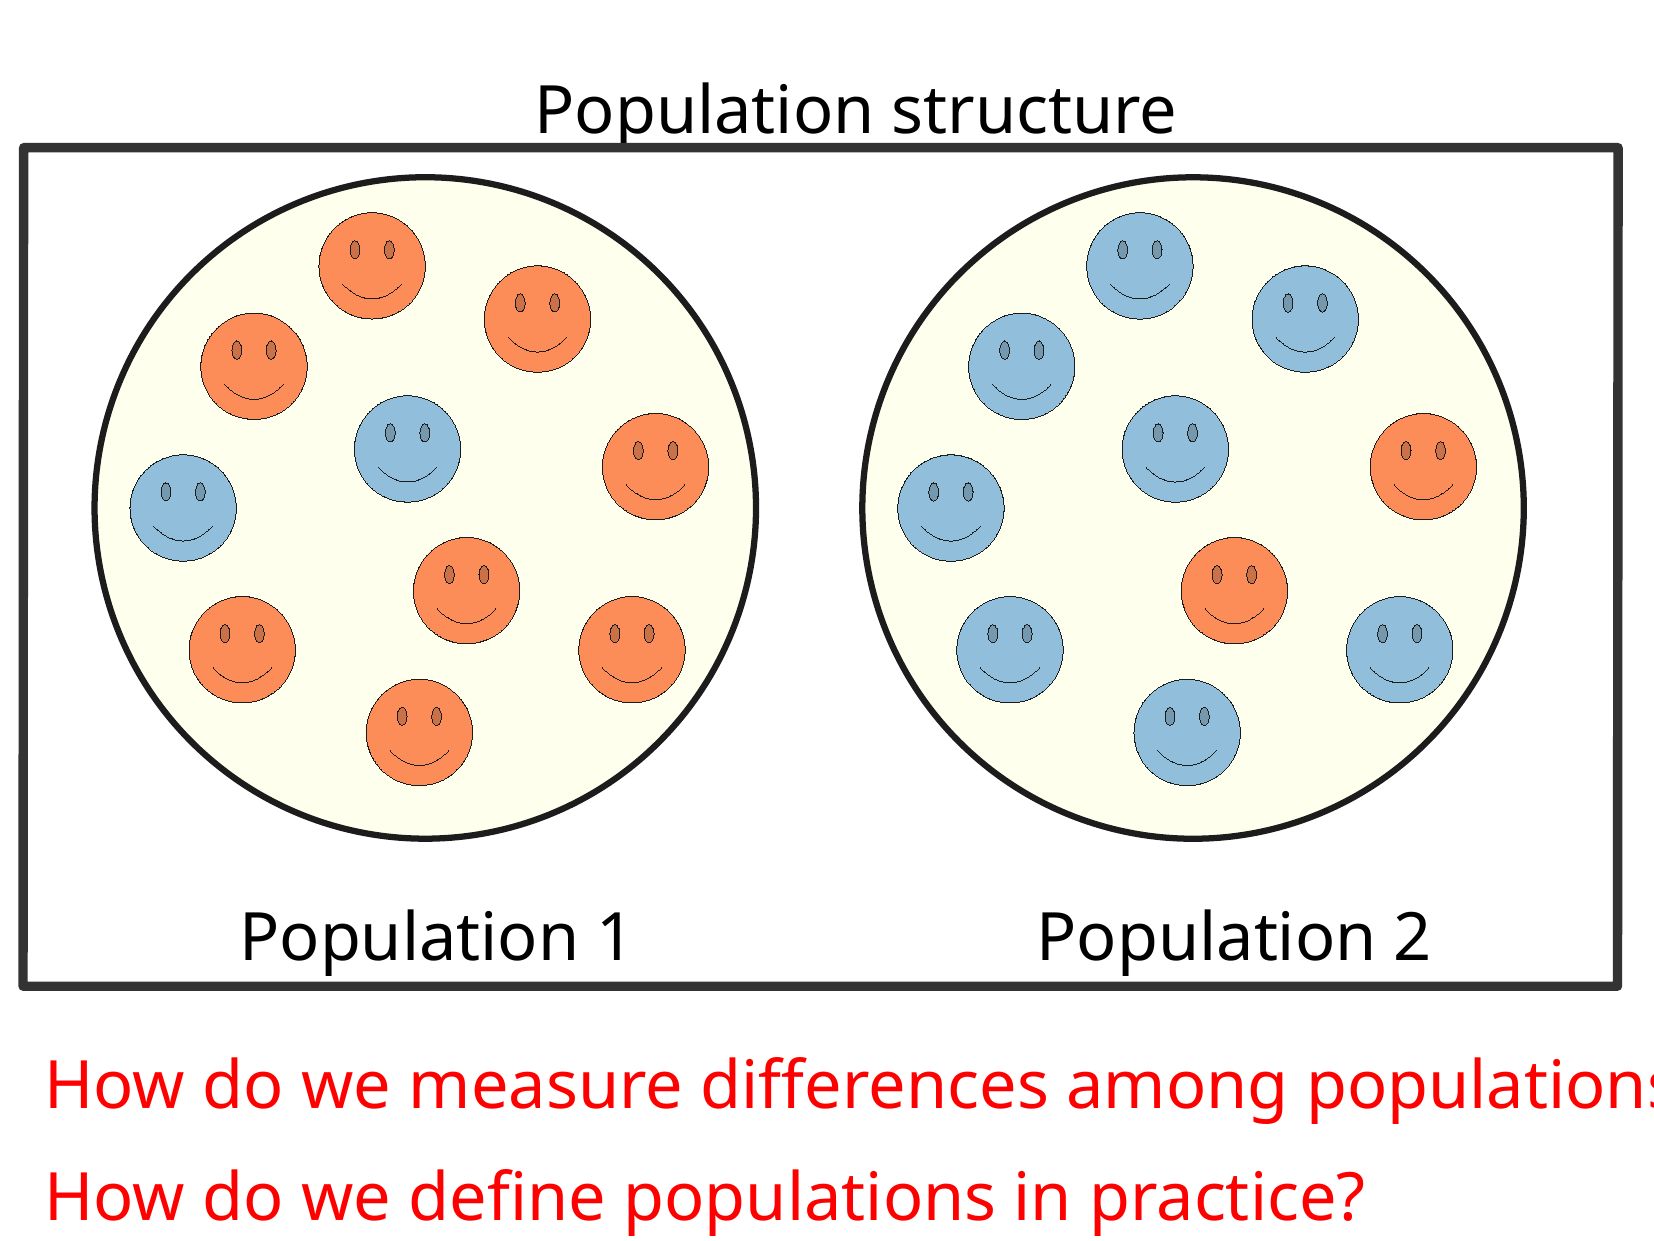

Population structure
Population 1
Population 2
How do we measure differences among populations ?
How do we define populations in practice?